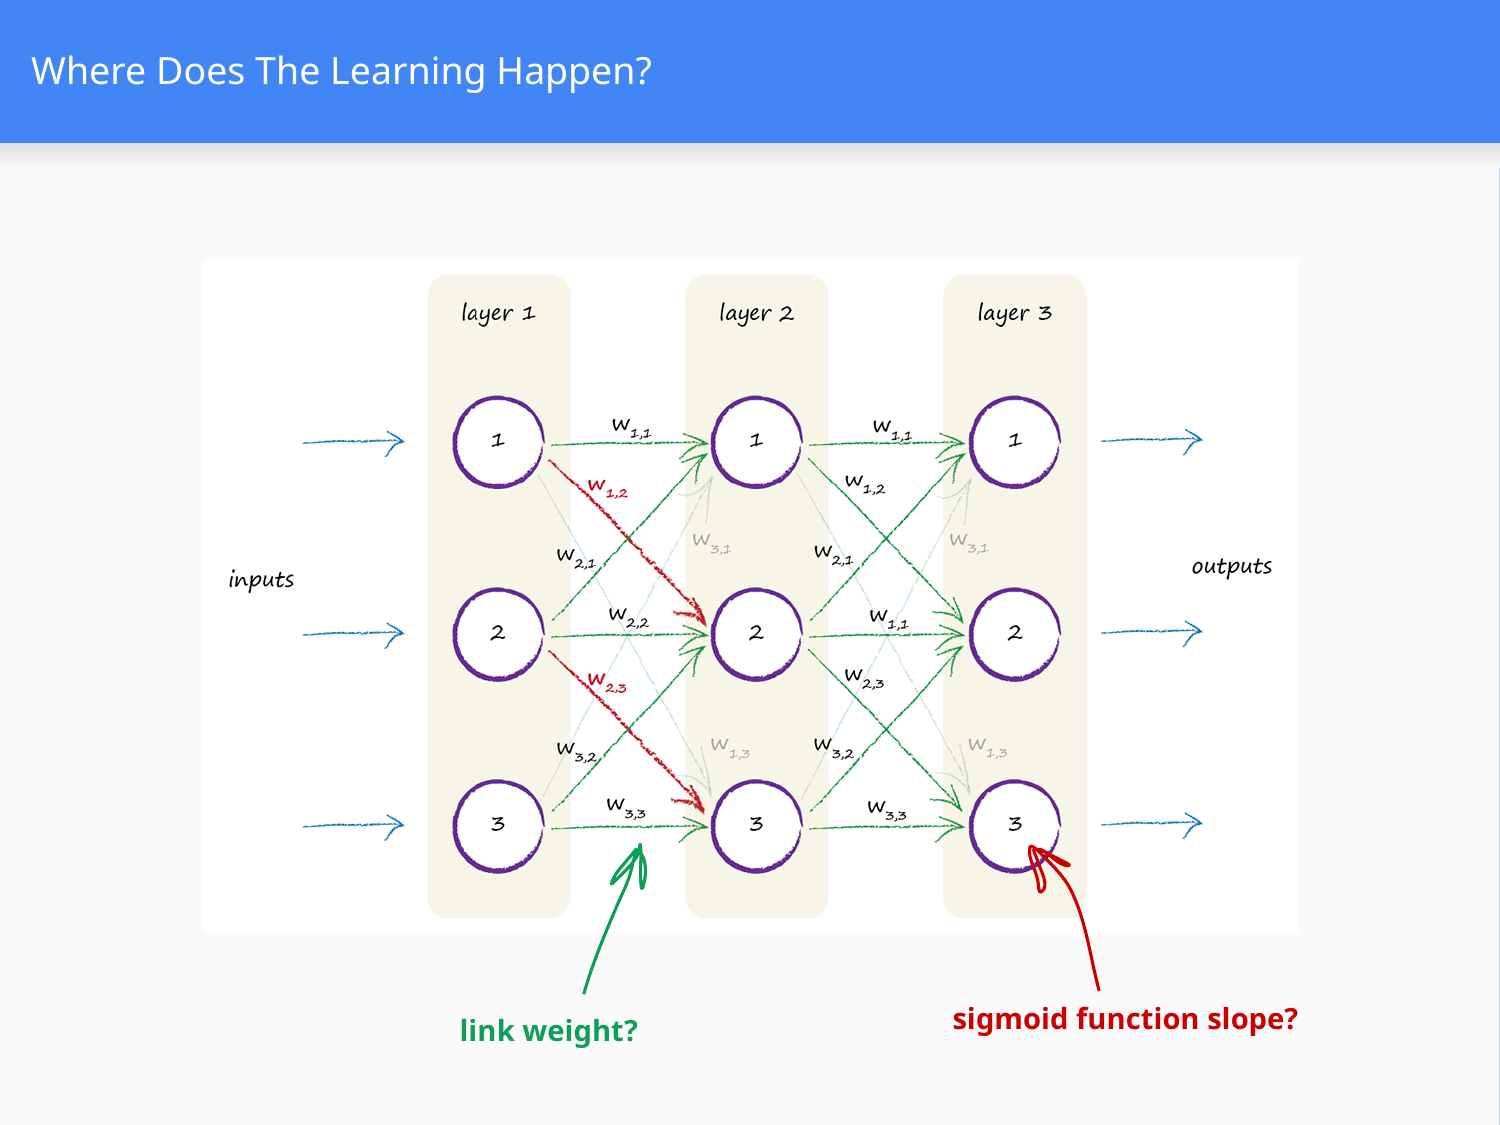

# Where Does The Learning Happen?
sigmoid function slope?
link weight?